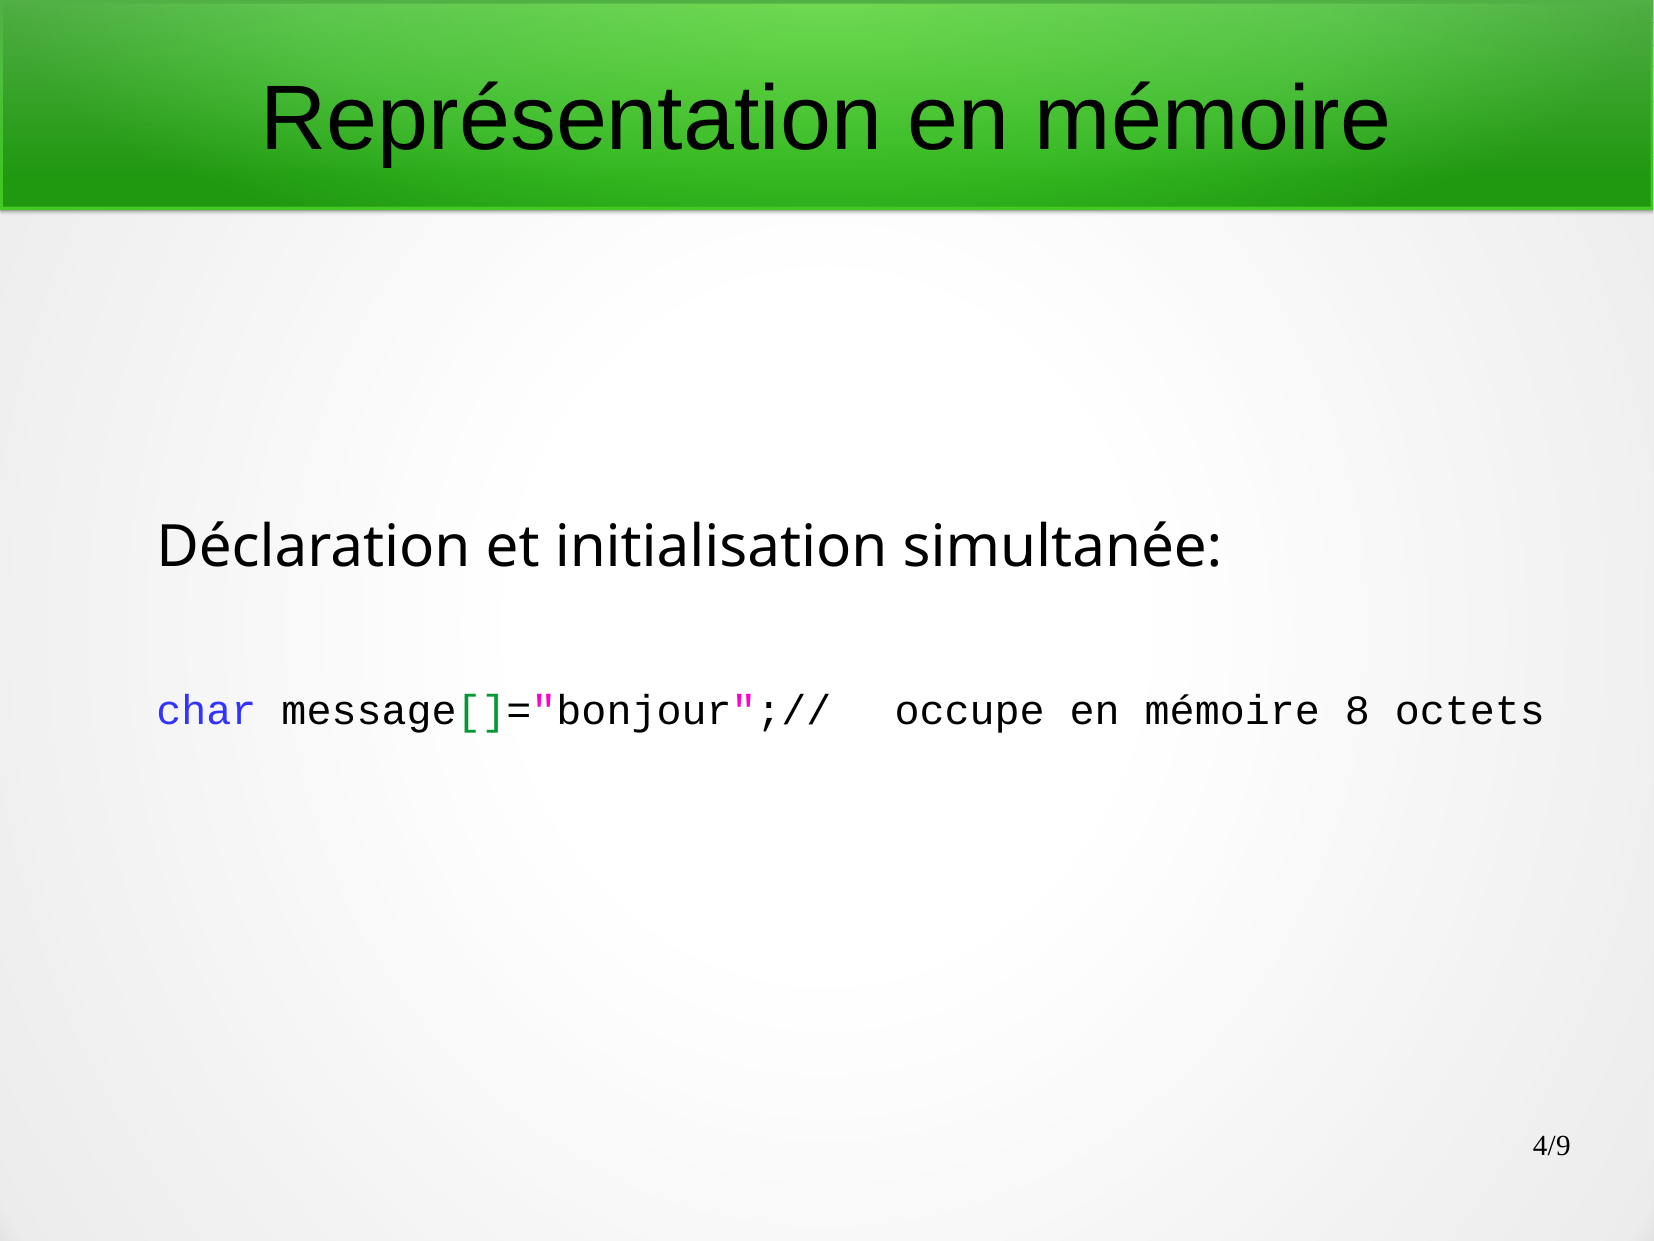

# Représentation en mémoire
	Déclaration et initialisation simultanée:
	char message[]="bonjour";//	occupe en mémoire 8 octets
4